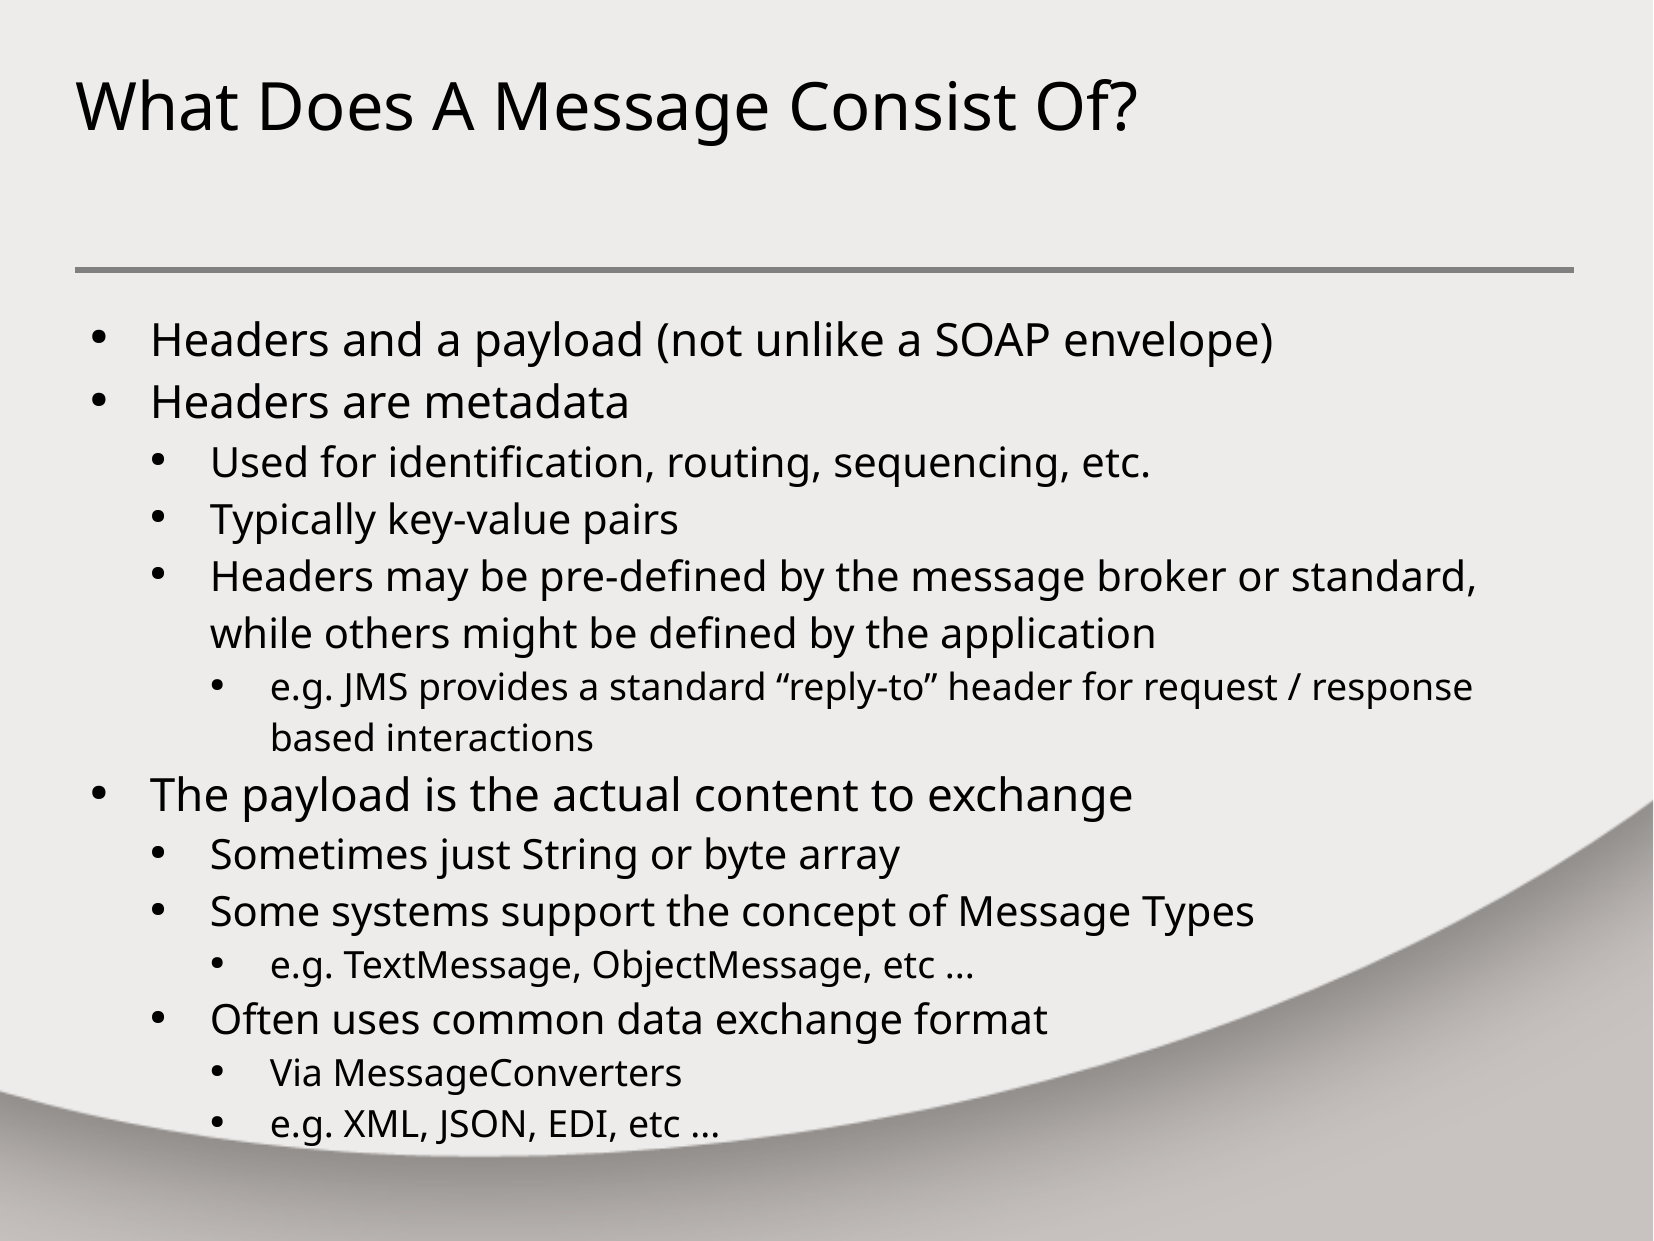

# What Does A Message Consist Of?
Headers and a payload (not unlike a SOAP envelope)
Headers are metadata
Used for identification, routing, sequencing, etc.
Typically key-value pairs
Headers may be pre-defined by the message broker or standard, while others might be defined by the application
e.g. JMS provides a standard “reply-to” header for request / response based interactions
The payload is the actual content to exchange
Sometimes just String or byte array
Some systems support the concept of Message Types
e.g. TextMessage, ObjectMessage, etc ...
Often uses common data exchange format
Via MessageConverters
e.g. XML, JSON, EDI, etc ...